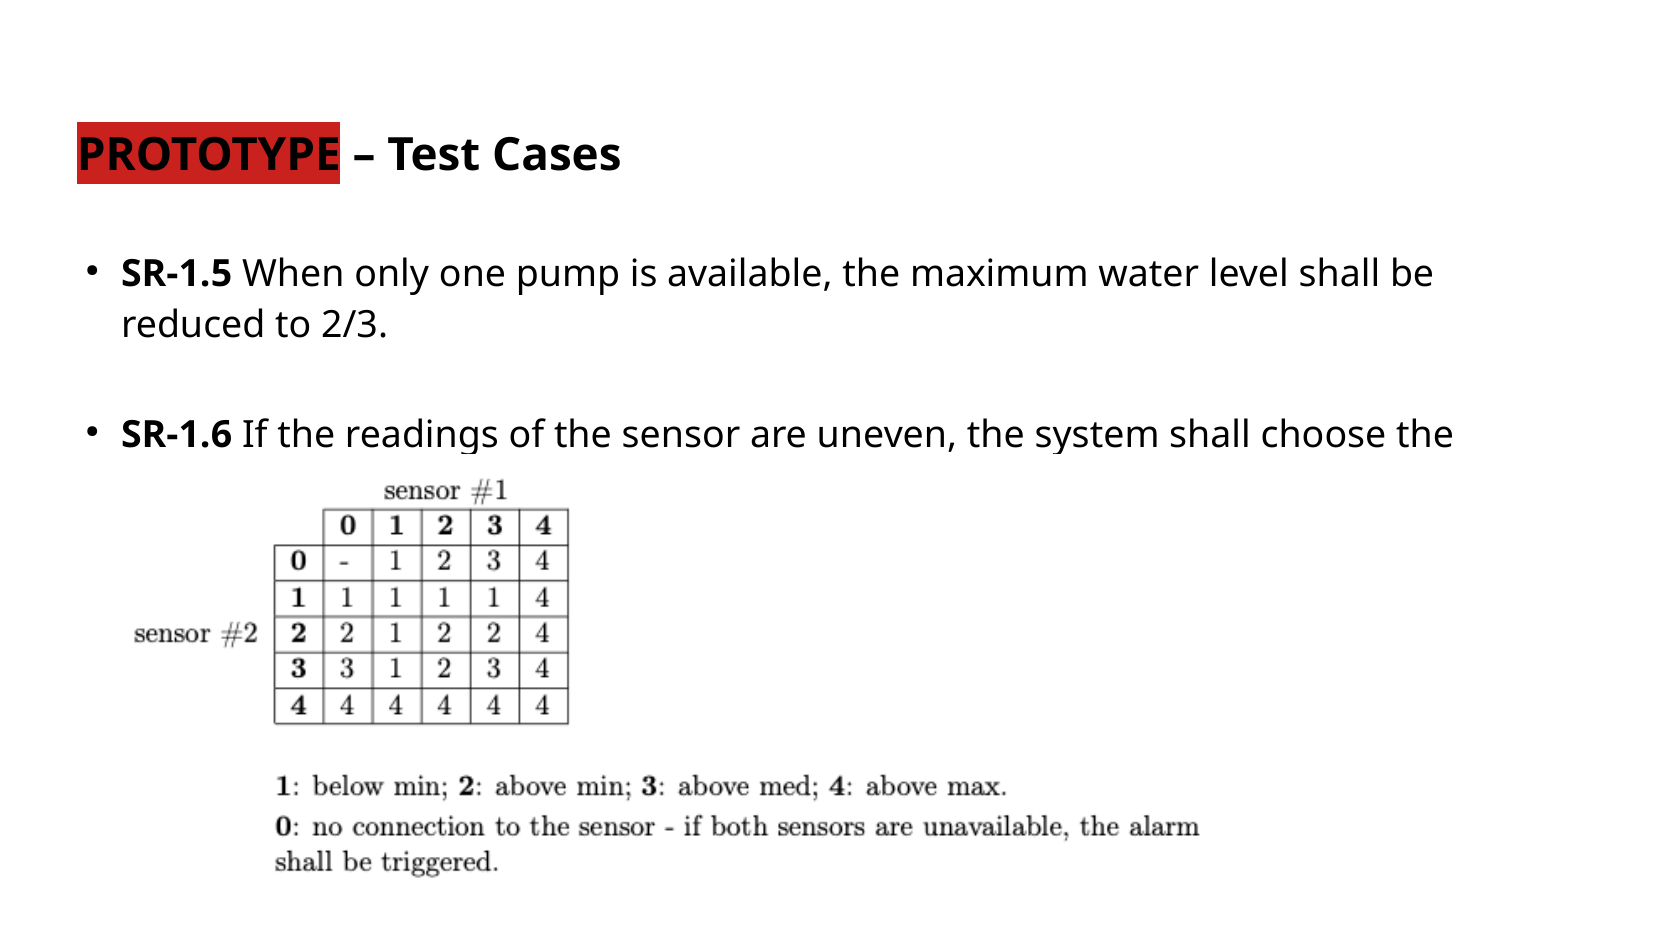

# PROTOTYPE – Test Cases
SR-1.5 When only one pump is available, the maximum water level shall be reduced to 2/3.
SR-1.6 If the readings of the sensor are uneven, the system shall choose the worst case scenario, following the table below: